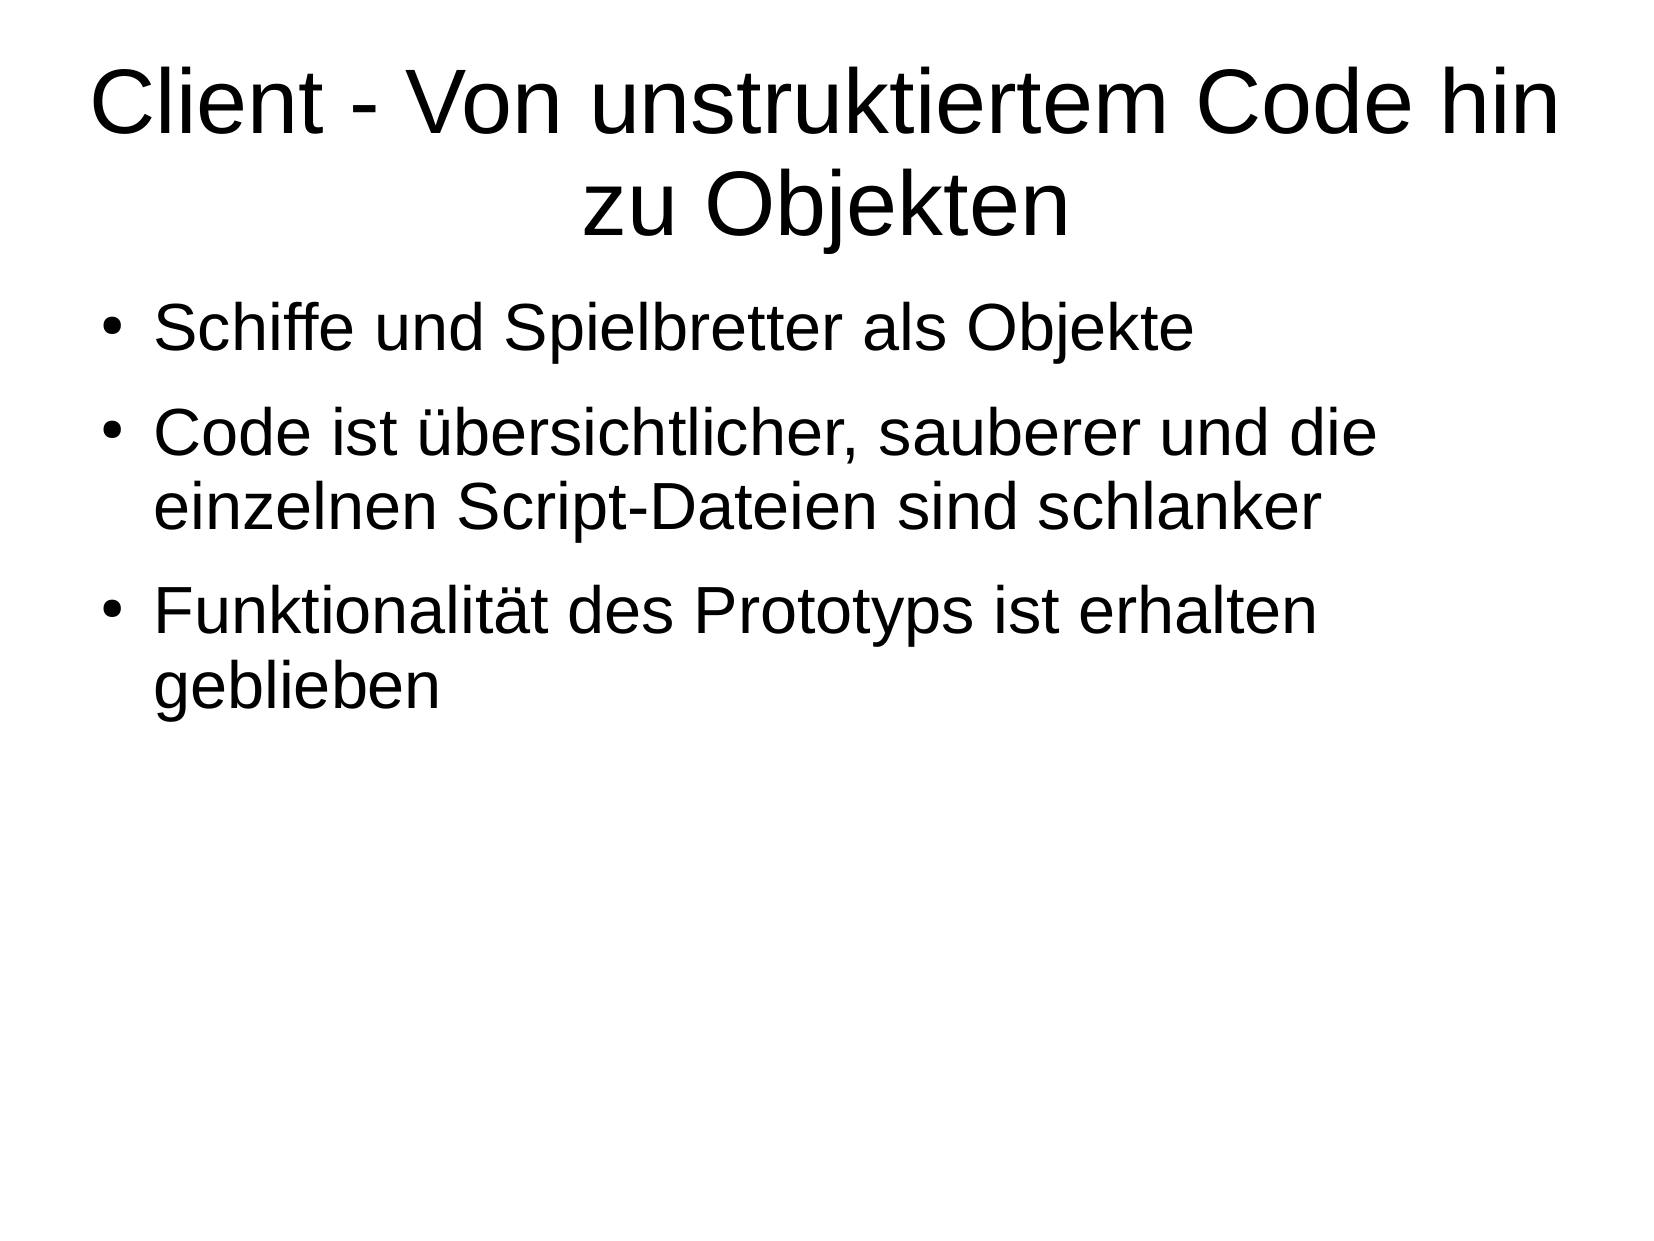

# Client - Von unstruktiertem Code hin zu Objekten
Schiffe und Spielbretter als Objekte
Code ist übersichtlicher, sauberer und die einzelnen Script-Dateien sind schlanker
Funktionalität des Prototyps ist erhalten geblieben